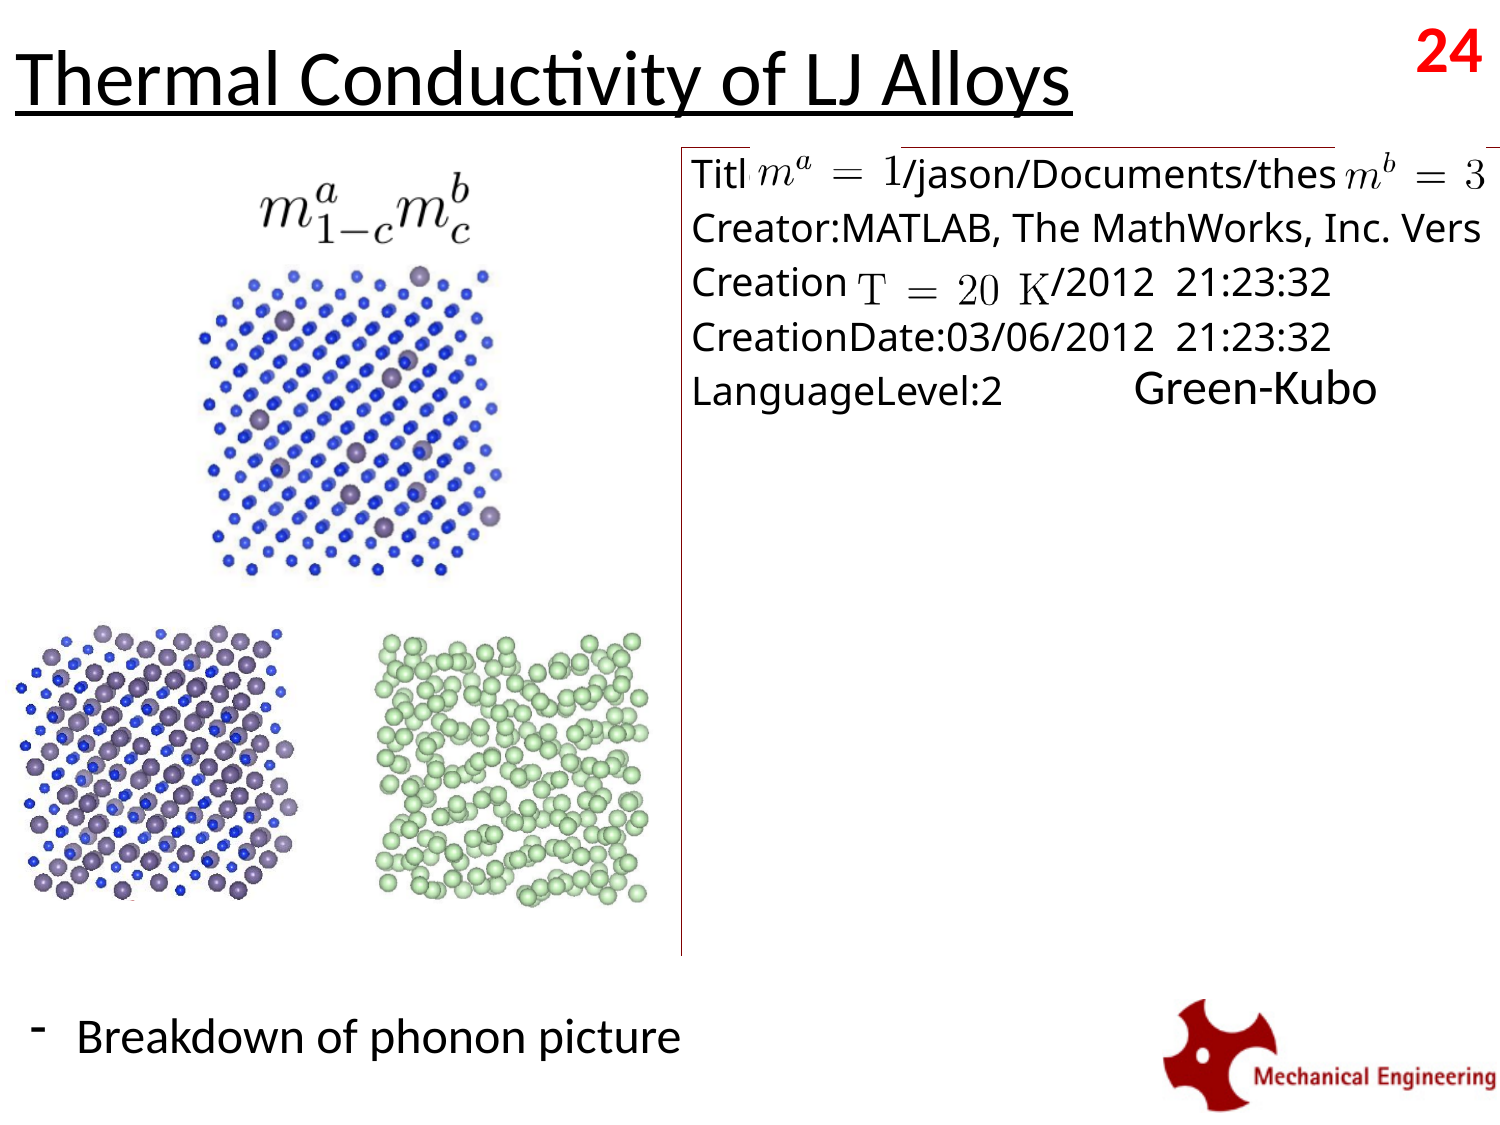

# Thermal Conductivity of LJ Alloys
24
Green-Kubo
 Breakdown of phonon picture